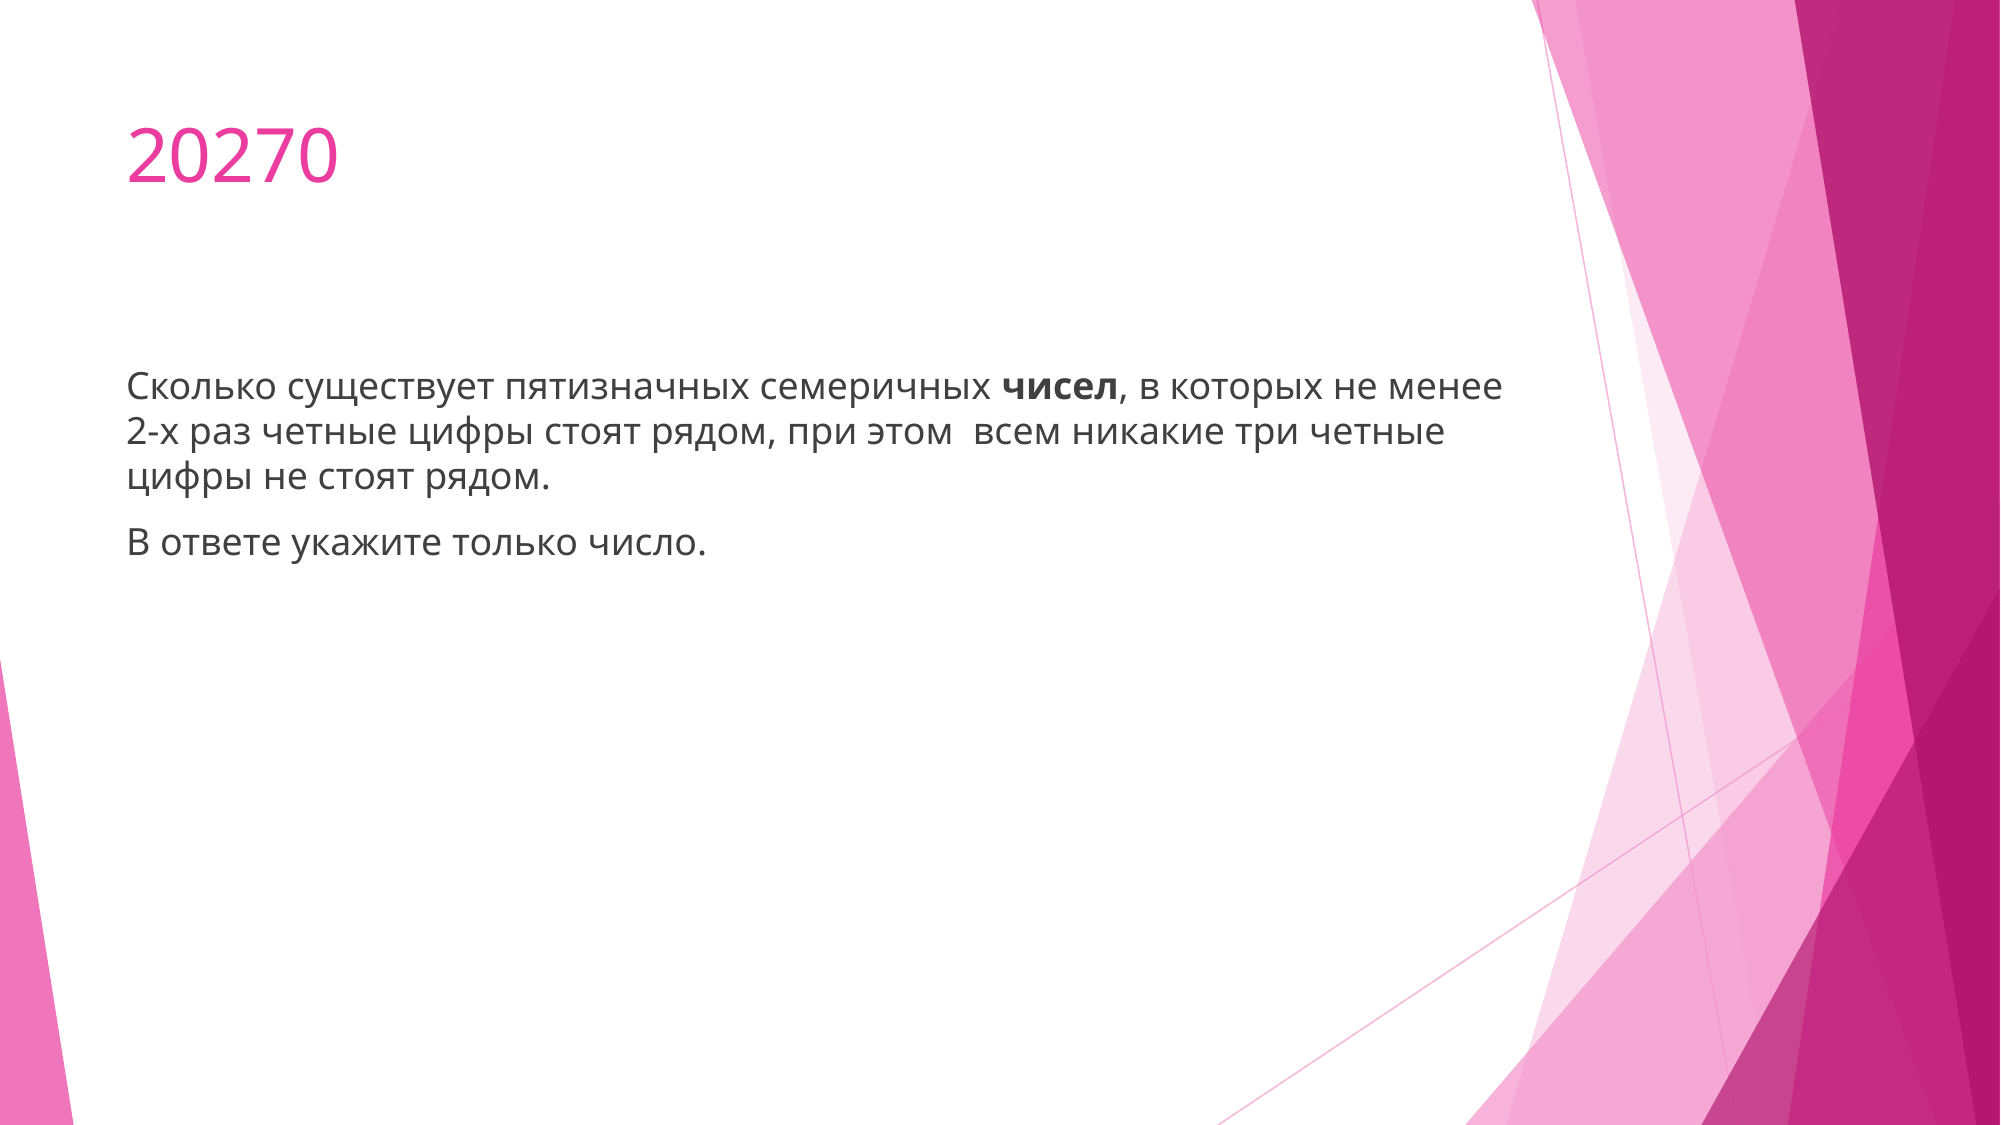

# 20270
Сколько существует пятизначных семеричных чисел, в которых не менее 2-х раз четные цифры стоят рядом, при этом  всем никакие три четные  цифры не стоят рядом.
В ответе укажите только число.